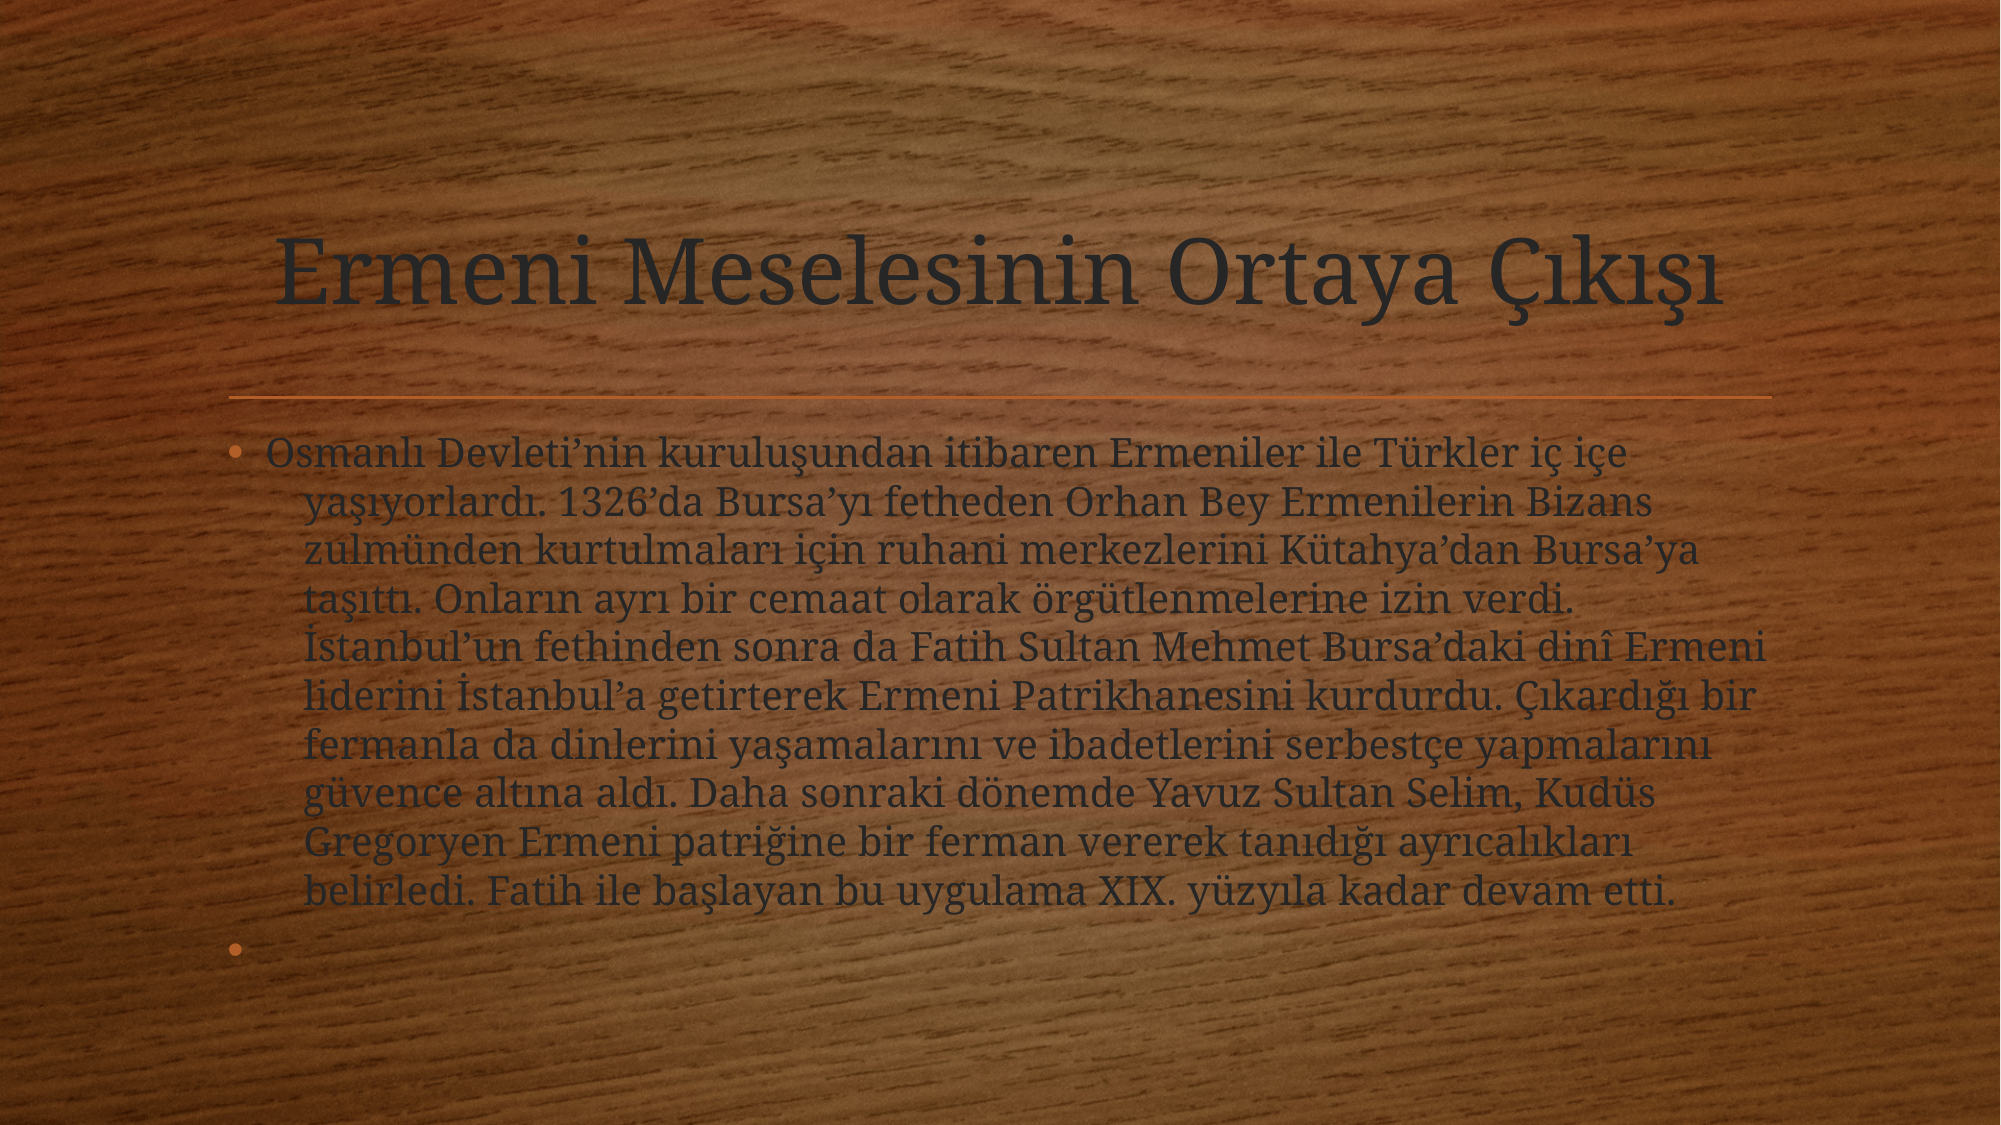

# Ermeni Meselesinin Ortaya Çıkışı
Osmanlı Devleti’nin kuruluşundan itibaren Ermeniler ile Türkler iç içe yaşıyorlardı. 1326’da Bursa’yı fetheden Orhan Bey Ermenilerin Bizans zulmünden kurtulmaları için ruhani merkezlerini Kütahya’dan Bursa’ya taşıttı. Onların ayrı bir cemaat olarak örgütlenmelerine izin verdi. İstanbul’un fethinden sonra da Fatih Sultan Mehmet Bursa’daki dinî Ermeni liderini İstanbul’a getirterek Ermeni Patrikhanesini kurdurdu. Çıkardığı bir fermanla da dinlerini yaşamalarını ve ibadetlerini serbestçe yapmalarını güvence altına aldı. Daha sonraki dönemde Yavuz Sultan Selim, Kudüs Gregoryen Ermeni patriğine bir ferman vererek tanıdığı ayrıcalıkları belirledi. Fatih ile başlayan bu uygulama XIX. yüzyıla kadar devam etti.